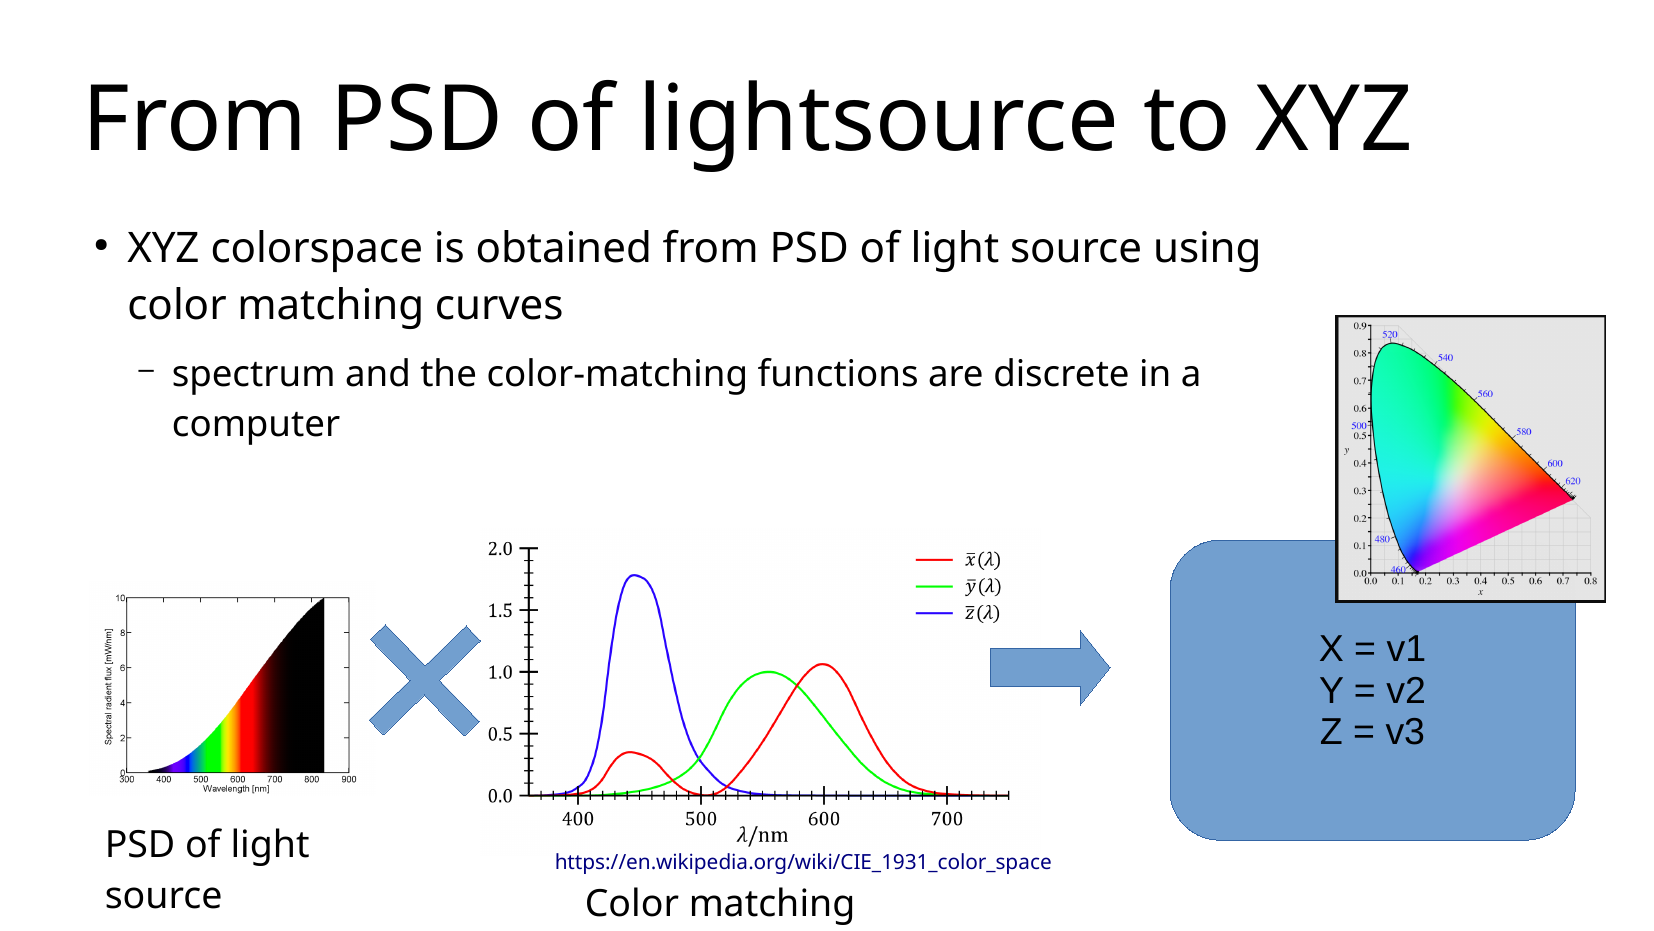

# From PSD of lightsource to XYZ
XYZ colorspace is obtained from PSD of light source using color matching curves
spectrum and the color-matching functions are discrete in a computer
X = v1
Y = v2
Z = v3
PSD of light source
https://en.wikipedia.org/wiki/CIE_1931_color_space
Color matching curves